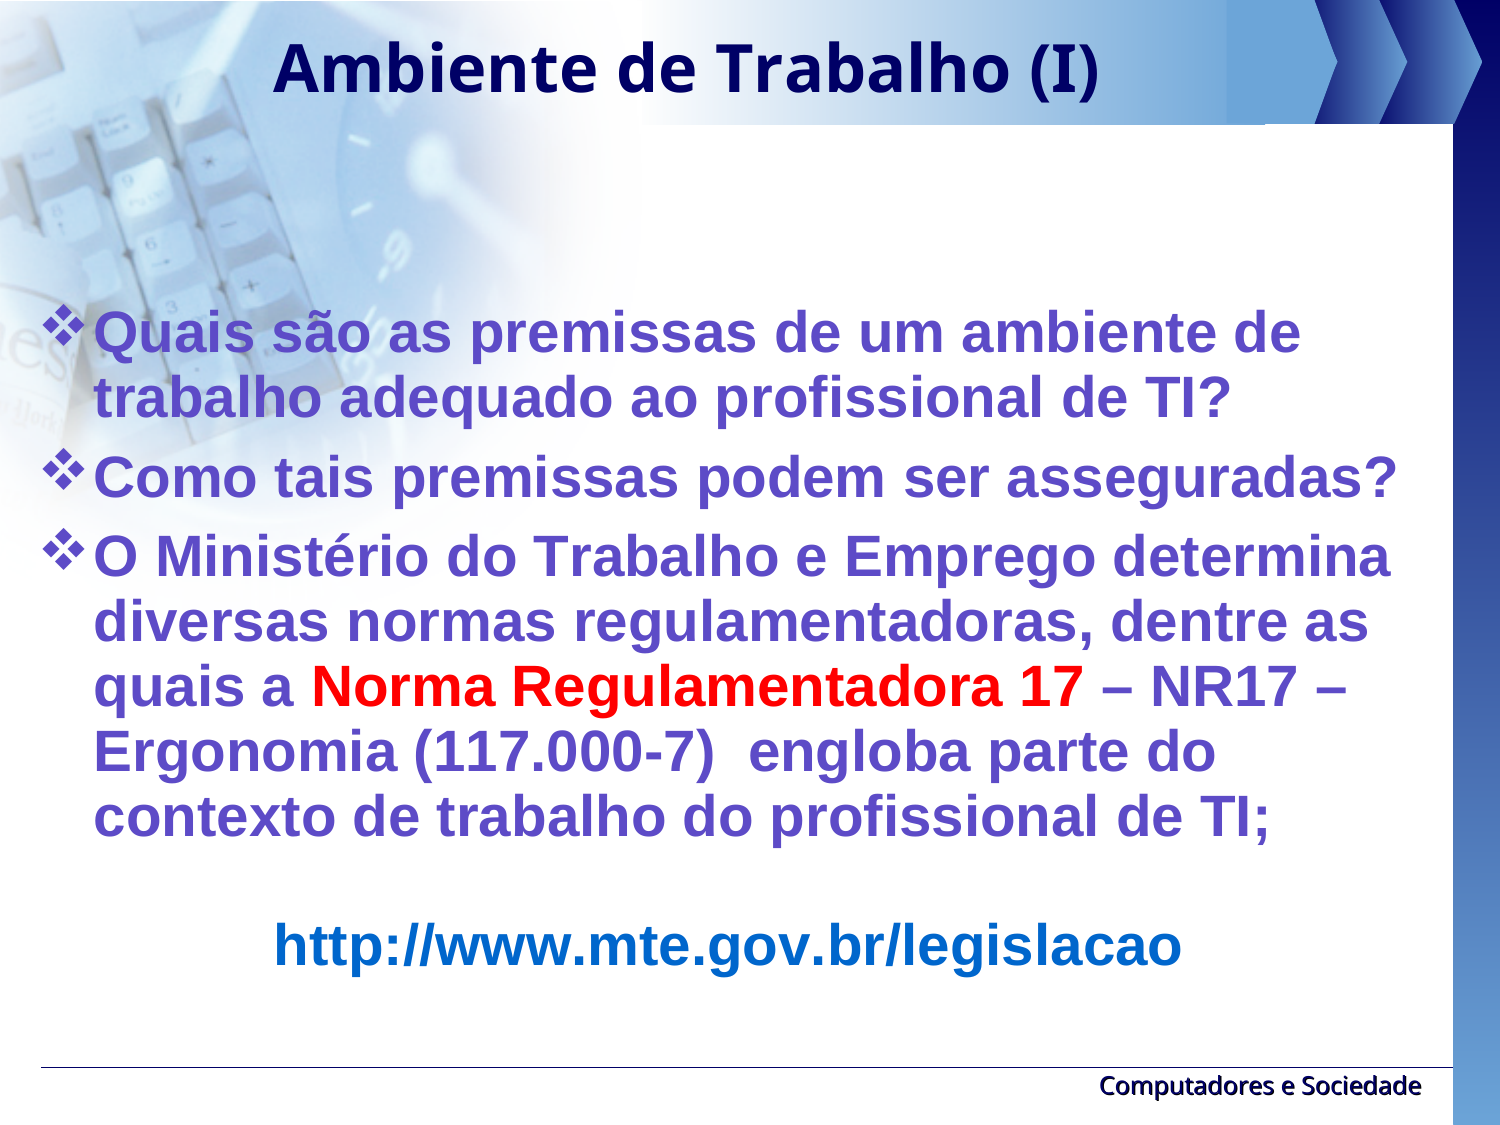

# Ambiente de Trabalho (I)
Quais são as premissas de um ambiente de trabalho adequado ao profissional de TI?
Como tais premissas podem ser asseguradas?
O Ministério do Trabalho e Emprego determina diversas normas regulamentadoras, dentre as quais a Norma Regulamentadora 17 – NR17 – Ergonomia (117.000-7) engloba parte do contexto de trabalho do profissional de TI;
http://www.mte.gov.br/legislacao